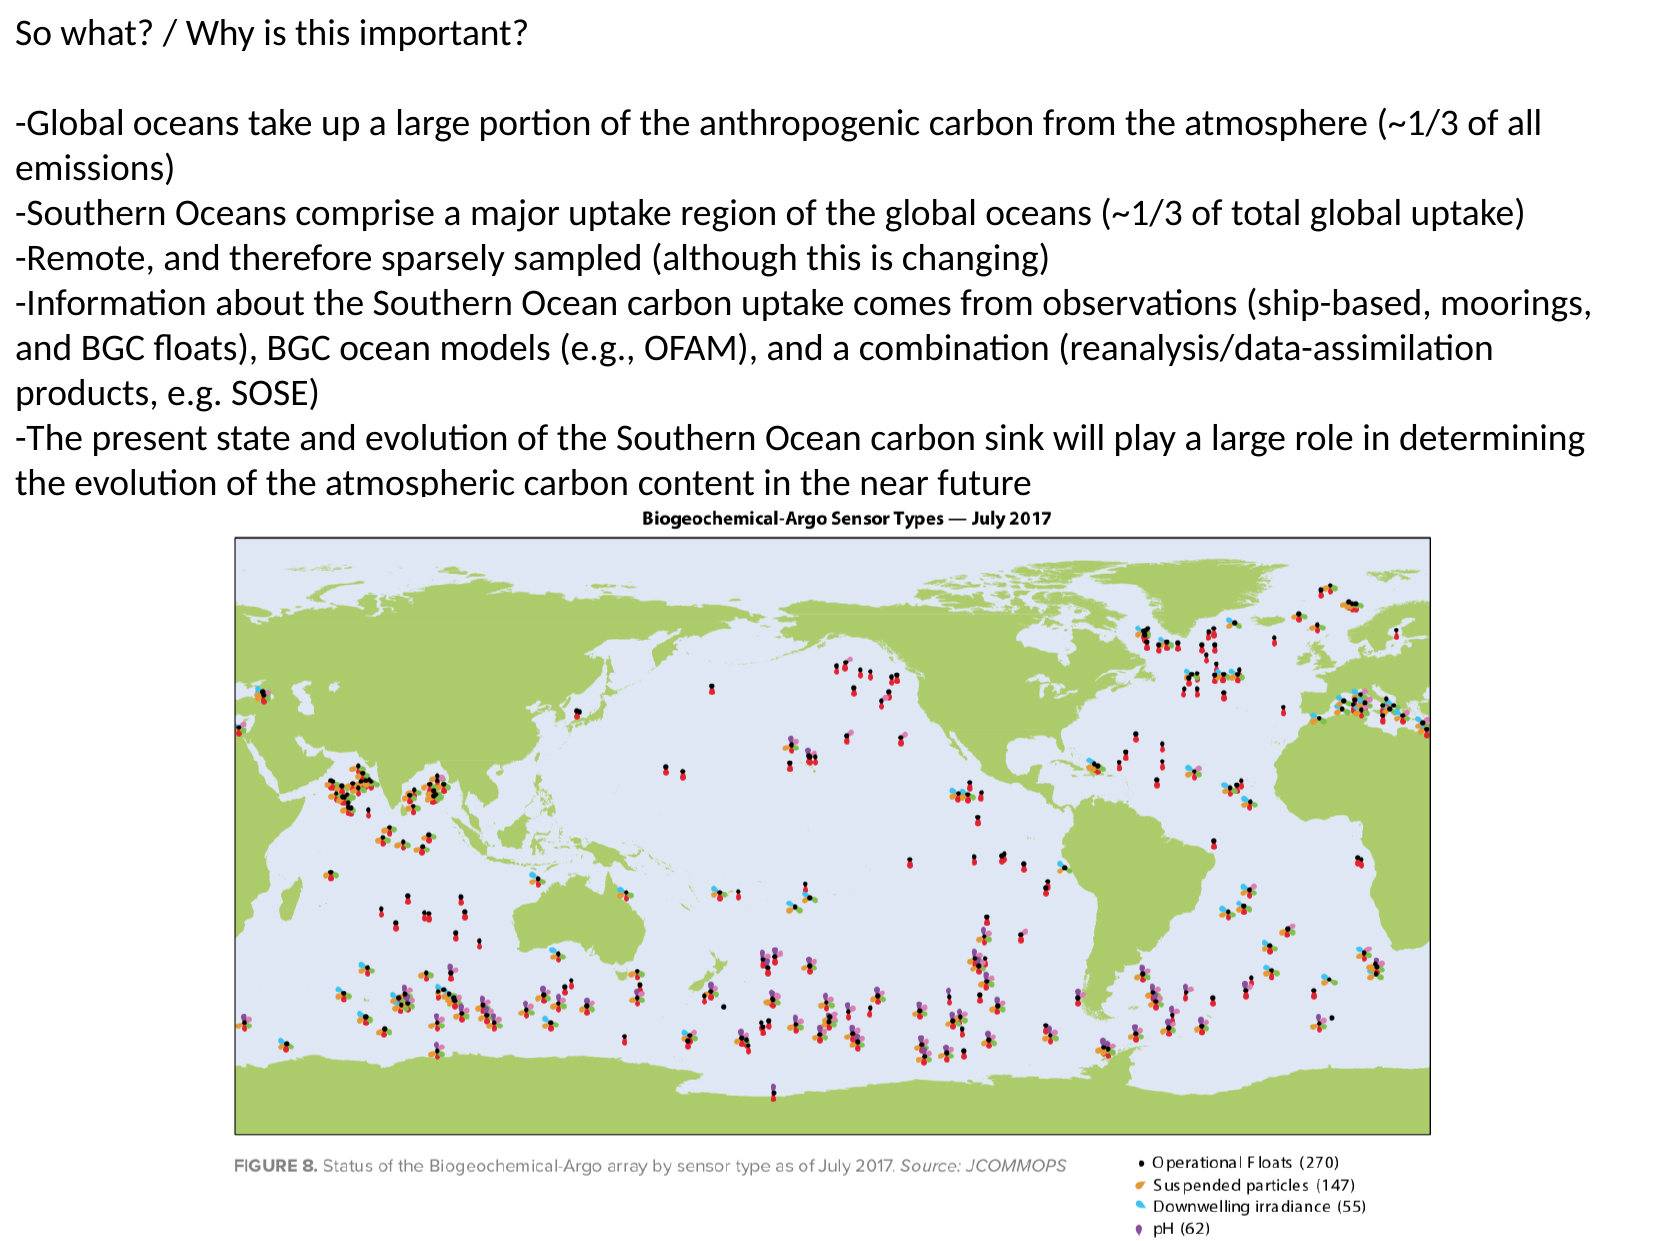

So what? / Why is this important?
-Global oceans take up a large portion of the anthropogenic carbon from the atmosphere (~1/3 of all emissions)
-Southern Oceans comprise a major uptake region of the global oceans (~1/3 of total global uptake)
-Remote, and therefore sparsely sampled (although this is changing)
-Information about the Southern Ocean carbon uptake comes from observations (ship-based, moorings, and BGC floats), BGC ocean models (e.g., OFAM), and a combination (reanalysis/data-assimilation products, e.g. SOSE)
-The present state and evolution of the Southern Ocean carbon sink will play a large role in determining the evolution of the atmospheric carbon content in the near future